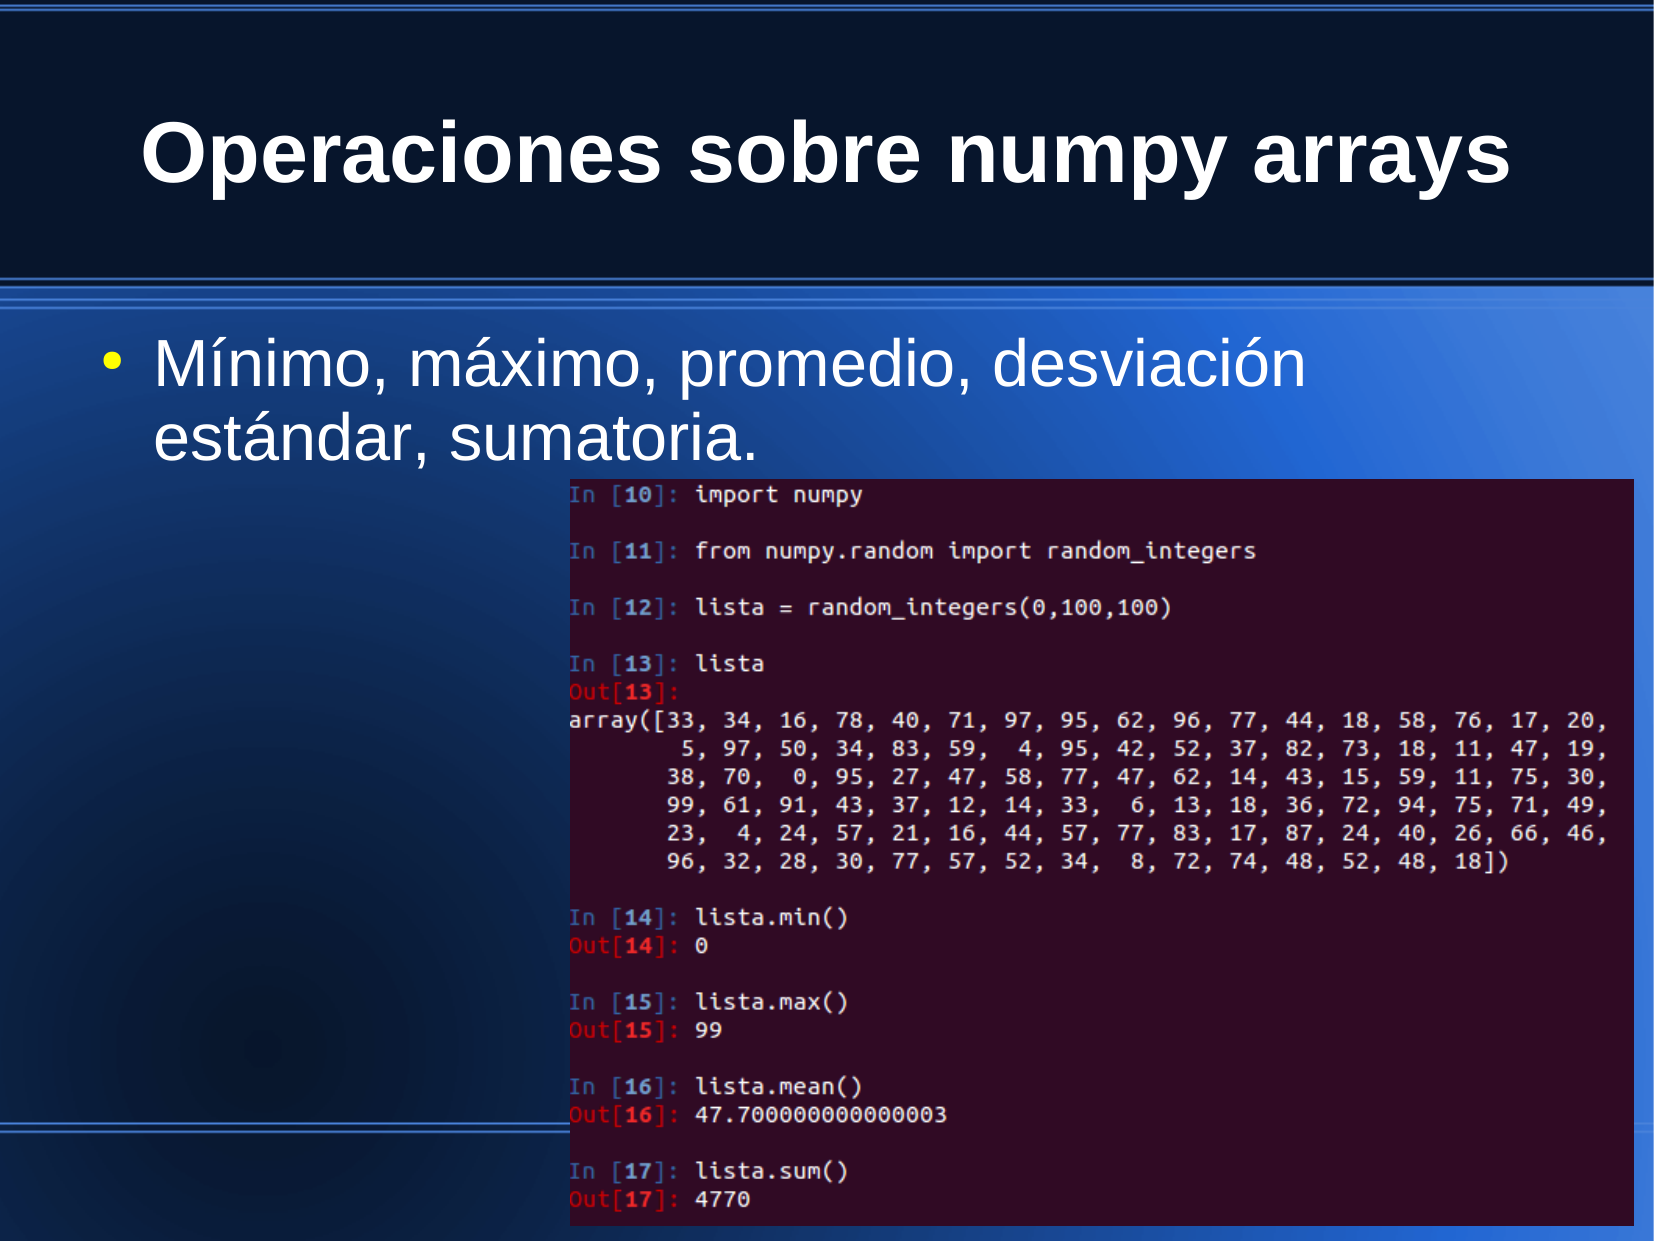

# Operaciones sobre numpy arrays
Mínimo, máximo, promedio, desviación estándar, sumatoria.